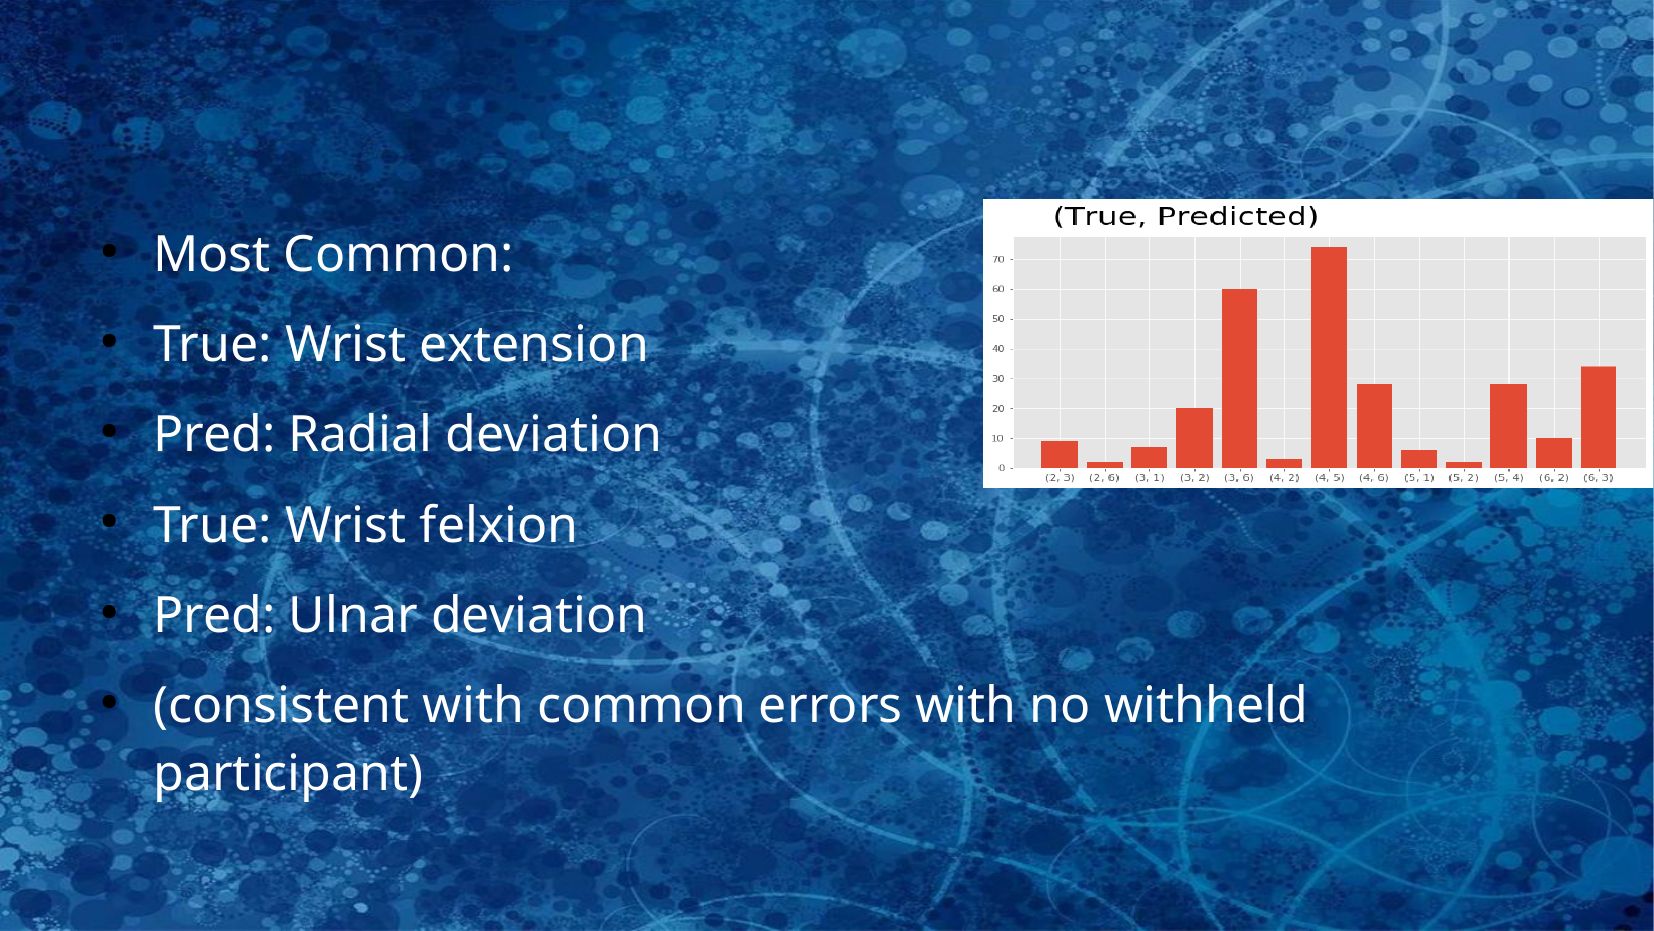

#
Most Common:
True: Wrist extension
Pred: Radial deviation
True: Wrist felxion
Pred: Ulnar deviation
(consistent with common errors with no withheld participant)